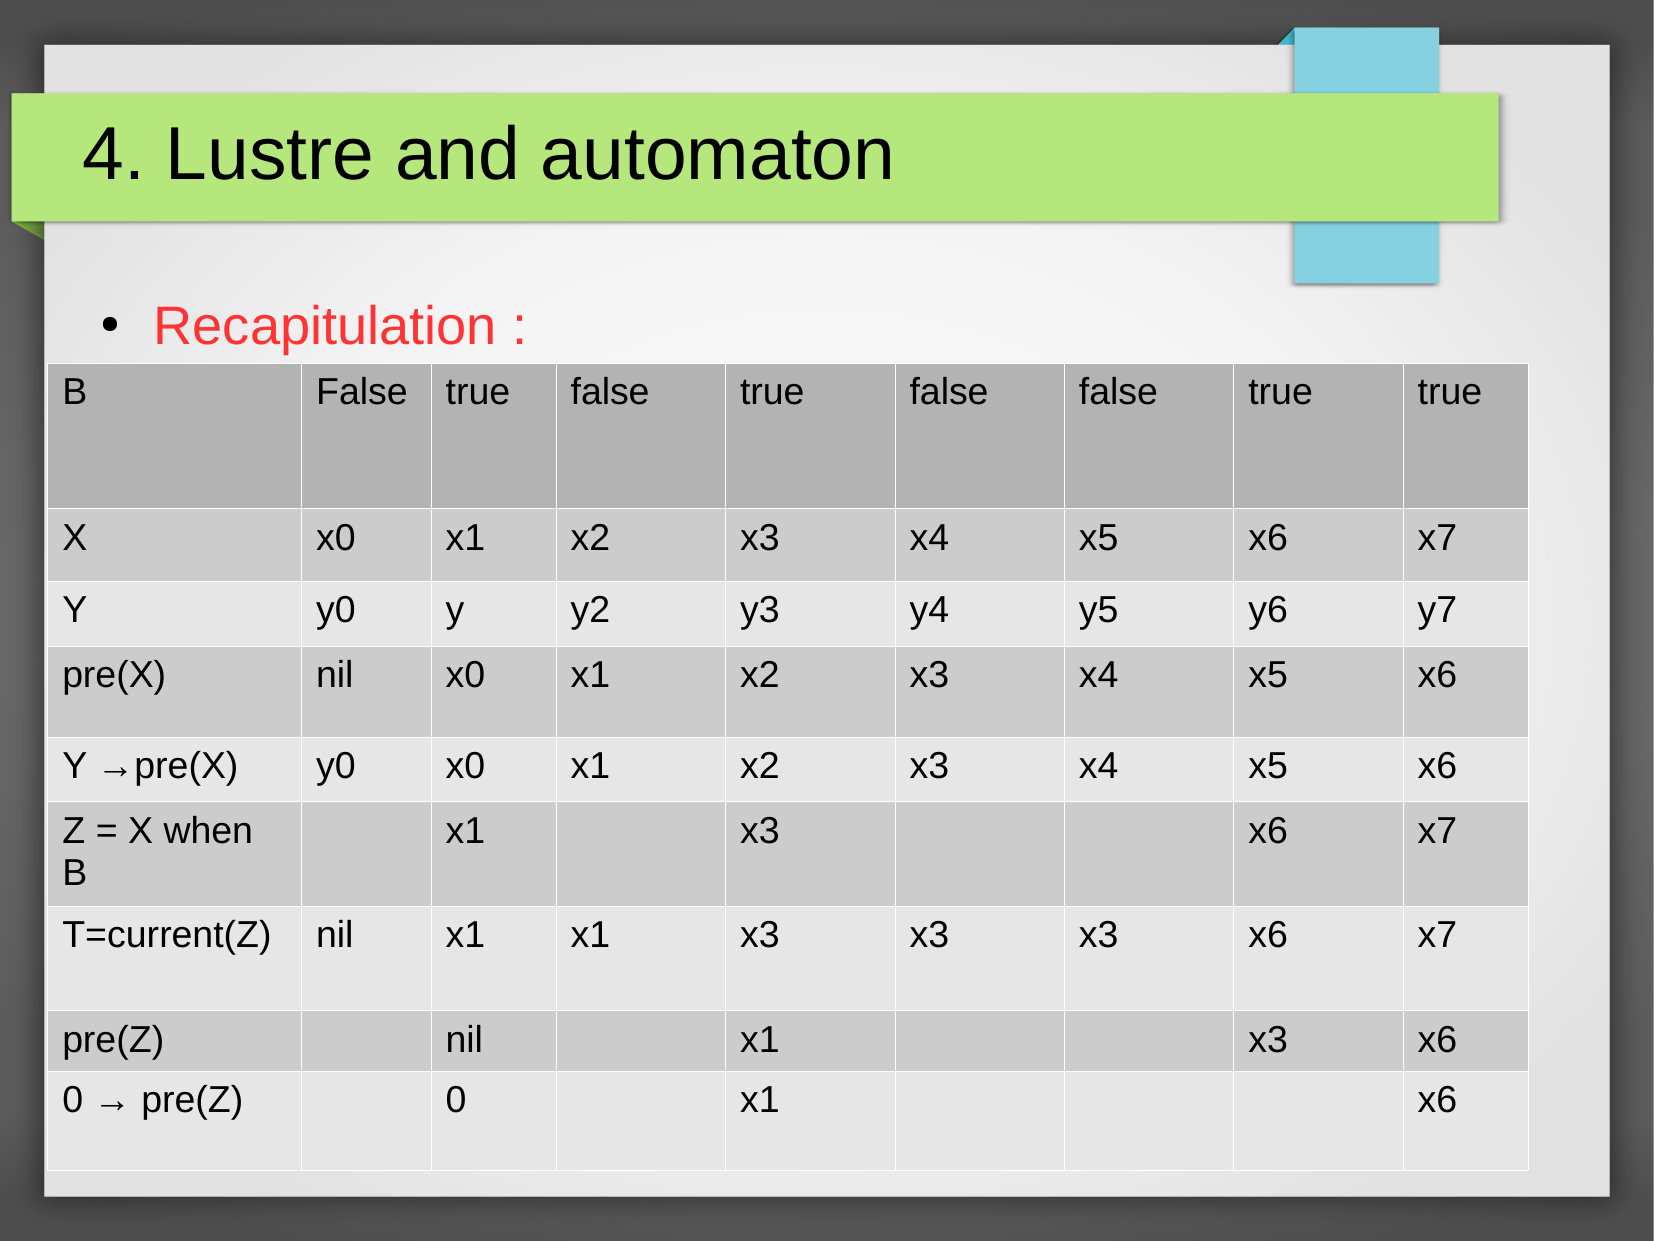

# 4. Lustre and automaton
Recapitulation :
| B | False | true | false | true | false | false | true | true |
| --- | --- | --- | --- | --- | --- | --- | --- | --- |
| X | x0 | x1 | x2 | x3 | x4 | x5 | x6 | x7 |
| Y | y0 | y | y2 | y3 | y4 | y5 | y6 | y7 |
| pre(X) | nil | x0 | x1 | x2 | x3 | x4 | x5 | x6 |
| Y →pre(X) | y0 | x0 | x1 | x2 | x3 | x4 | x5 | x6 |
| Z = X when B | | x1 | | x3 | | | x6 | x7 |
| T=current(Z) | nil | x1 | x1 | x3 | x3 | x3 | x6 | x7 |
| pre(Z) | | nil | | x1 | | | x3 | x6 |
| 0 → pre(Z) | | 0 | | x1 | | | | x6 |